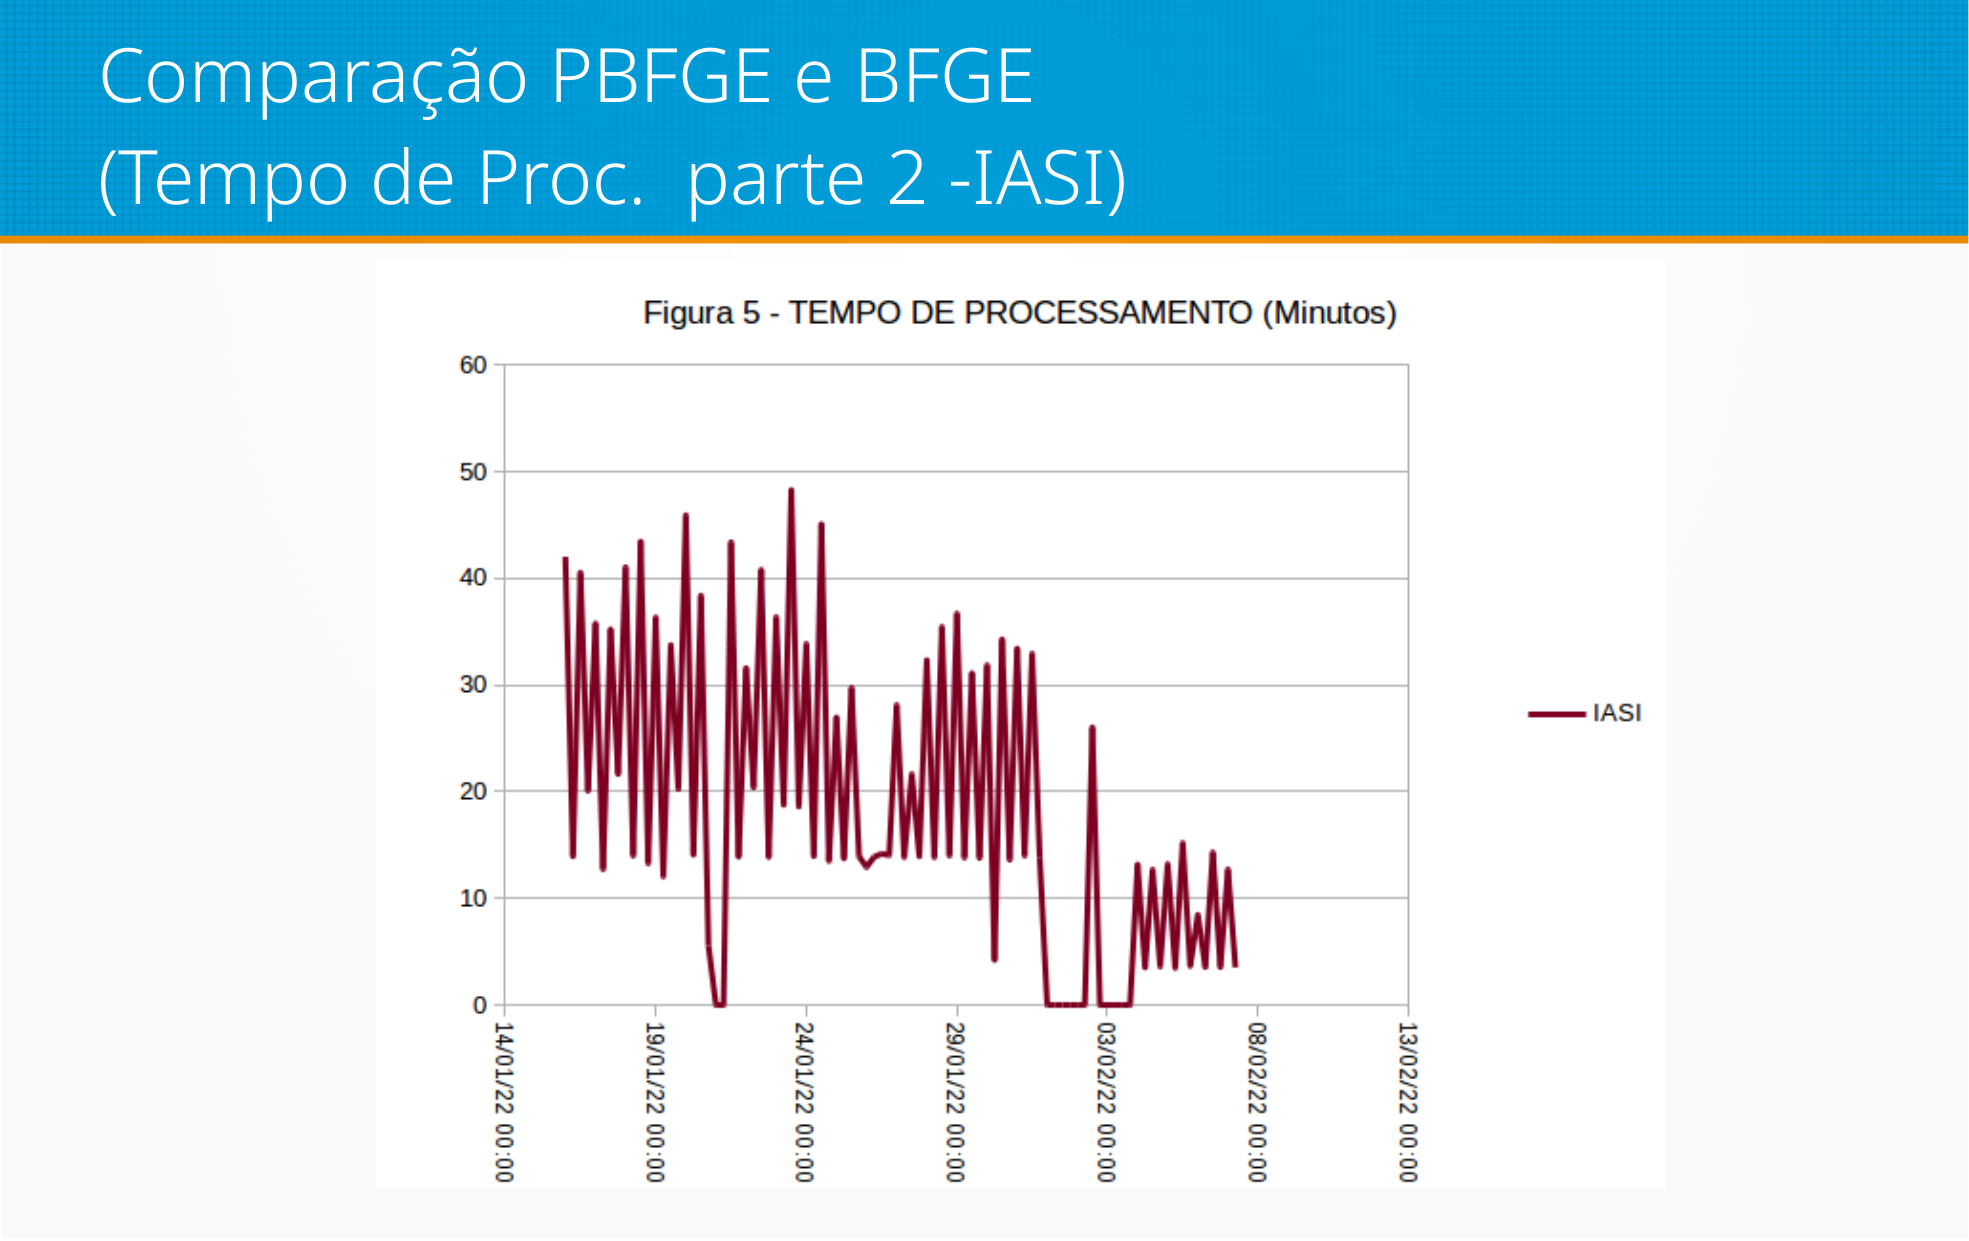

# Comparação PBFGE e BFGE (Tempo de Proc. parte 2 -IASI)